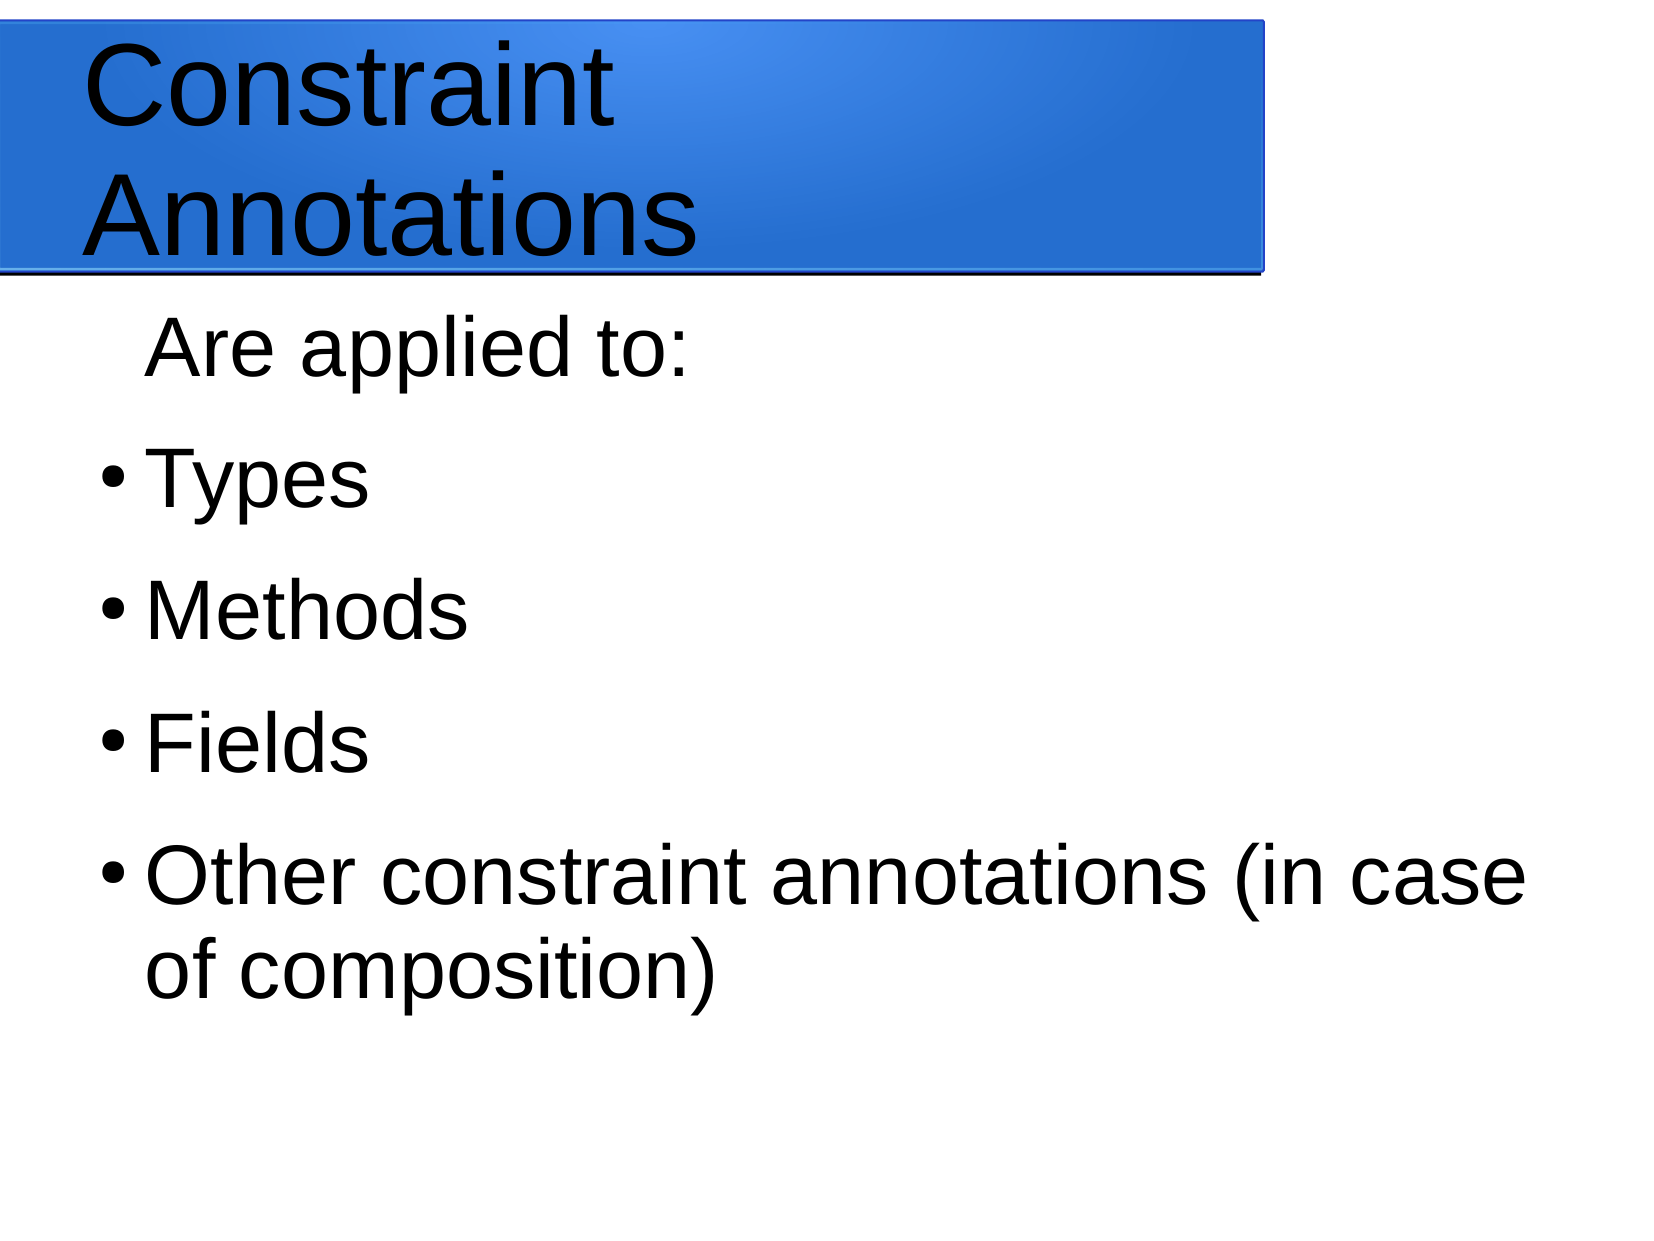

# Constraint Annotations
Are applied to:
Types
Methods
Fields
Other constraint annotations (in case of composition)